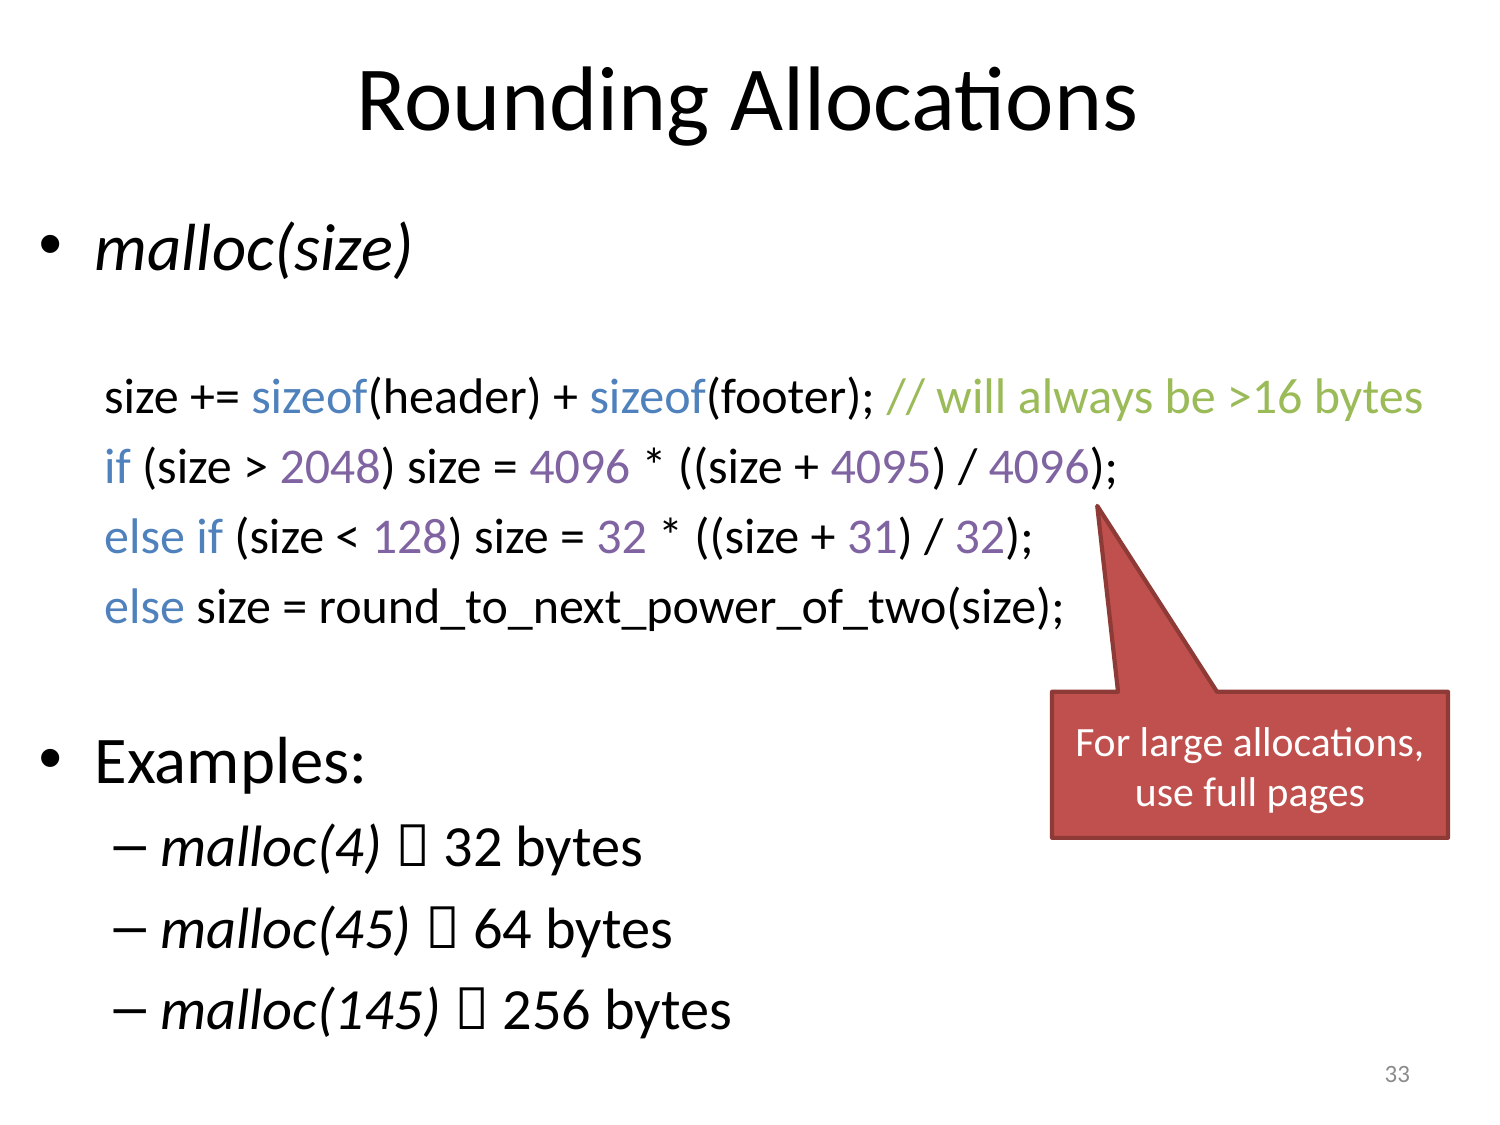

# Rounding Allocations
malloc(size)
size += sizeof(header) + sizeof(footer); // will always be >16 bytes
if (size > 2048) size = 4096 * ((size + 4095) / 4096);
else if (size < 128) size = 32 * ((size + 31) / 32);
else size = round_to_next_power_of_two(size);
Examples:
malloc(4)  32 bytes
malloc(45)  64 bytes
malloc(145)  256 bytes
For large allocations, use full pages